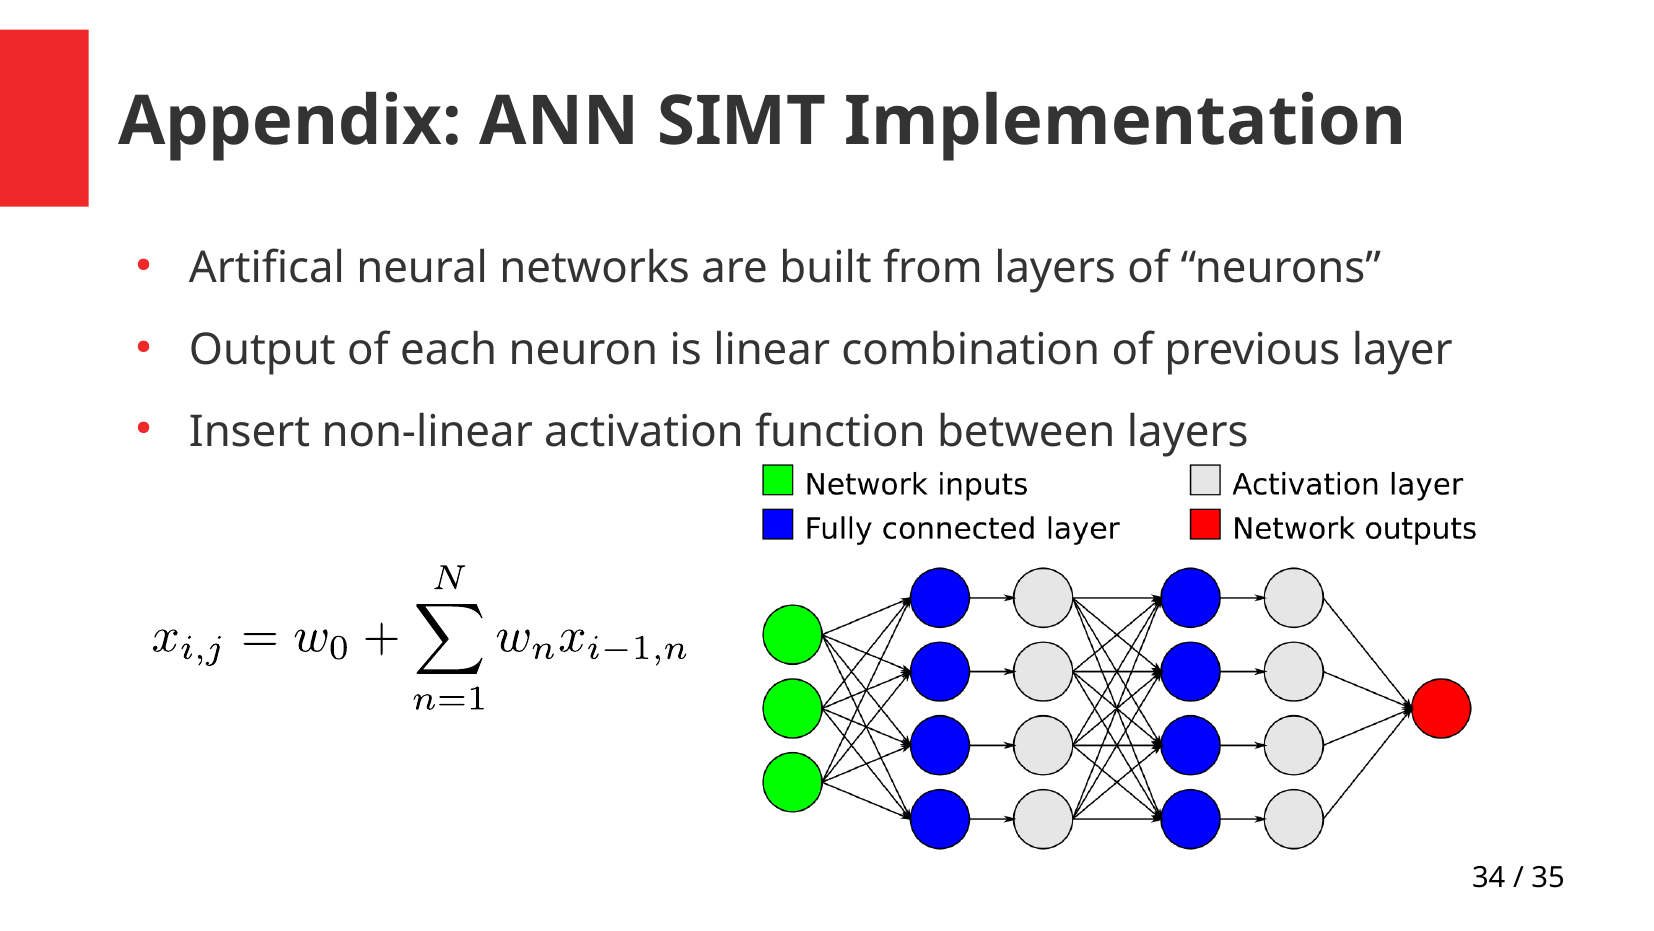

# Appendix: ANN SIMT Implementation
Artifical neural networks are built from layers of “neurons”
Output of each neuron is linear combination of previous layer
Insert non-linear activation function between layers
34